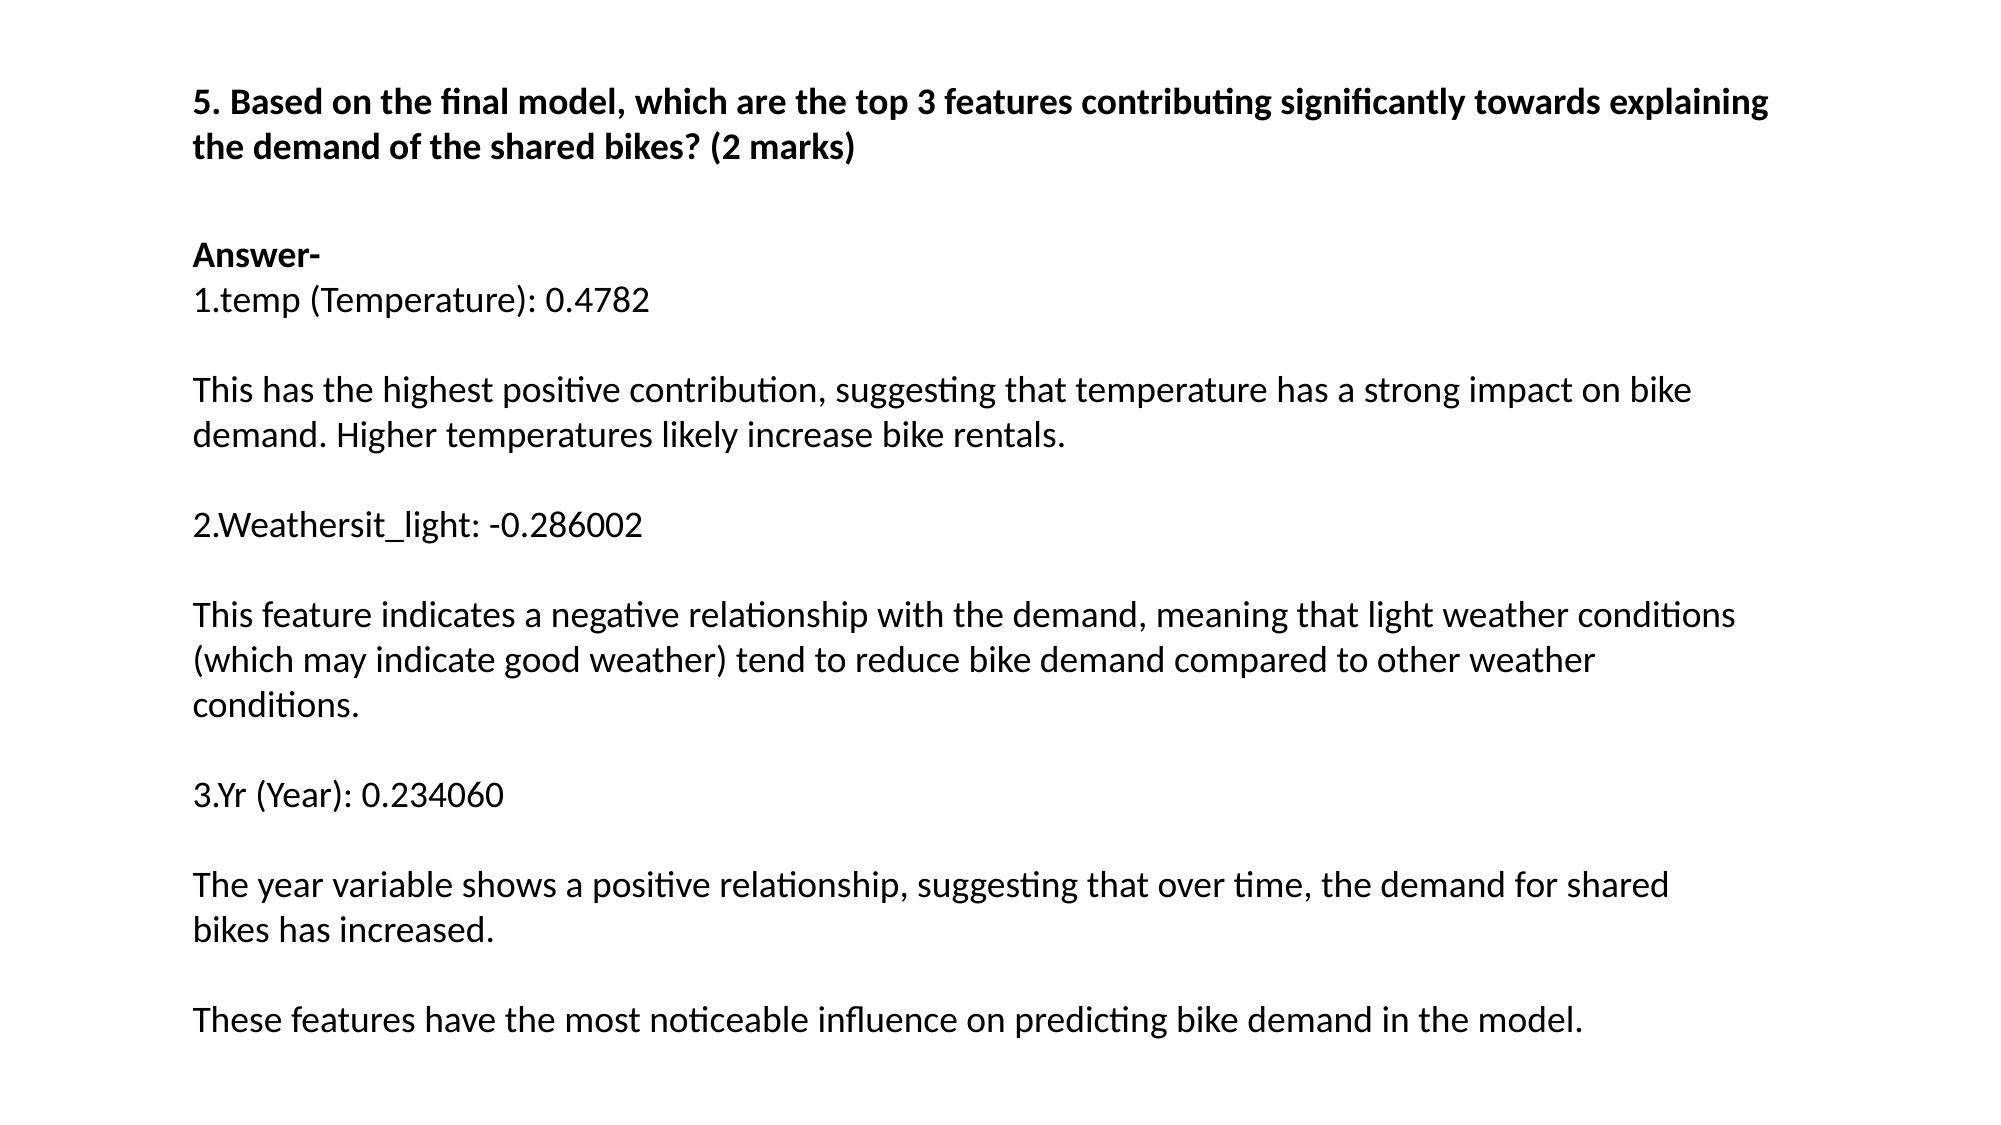

5. Based on the final model, which are the top 3 features contributing significantly towards explaining the demand of the shared bikes? (2 marks)
Answer-
1.temp (Temperature): 0.4782
This has the highest positive contribution, suggesting that temperature has a strong impact on bike demand. Higher temperatures likely increase bike rentals.
2.Weathersit_light: -0.286002
This feature indicates a negative relationship with the demand, meaning that light weather conditions (which may indicate good weather) tend to reduce bike demand compared to other weather conditions.
3.Yr (Year): 0.234060
The year variable shows a positive relationship, suggesting that over time, the demand for shared bikes has increased.
These features have the most noticeable influence on predicting bike demand in the model.